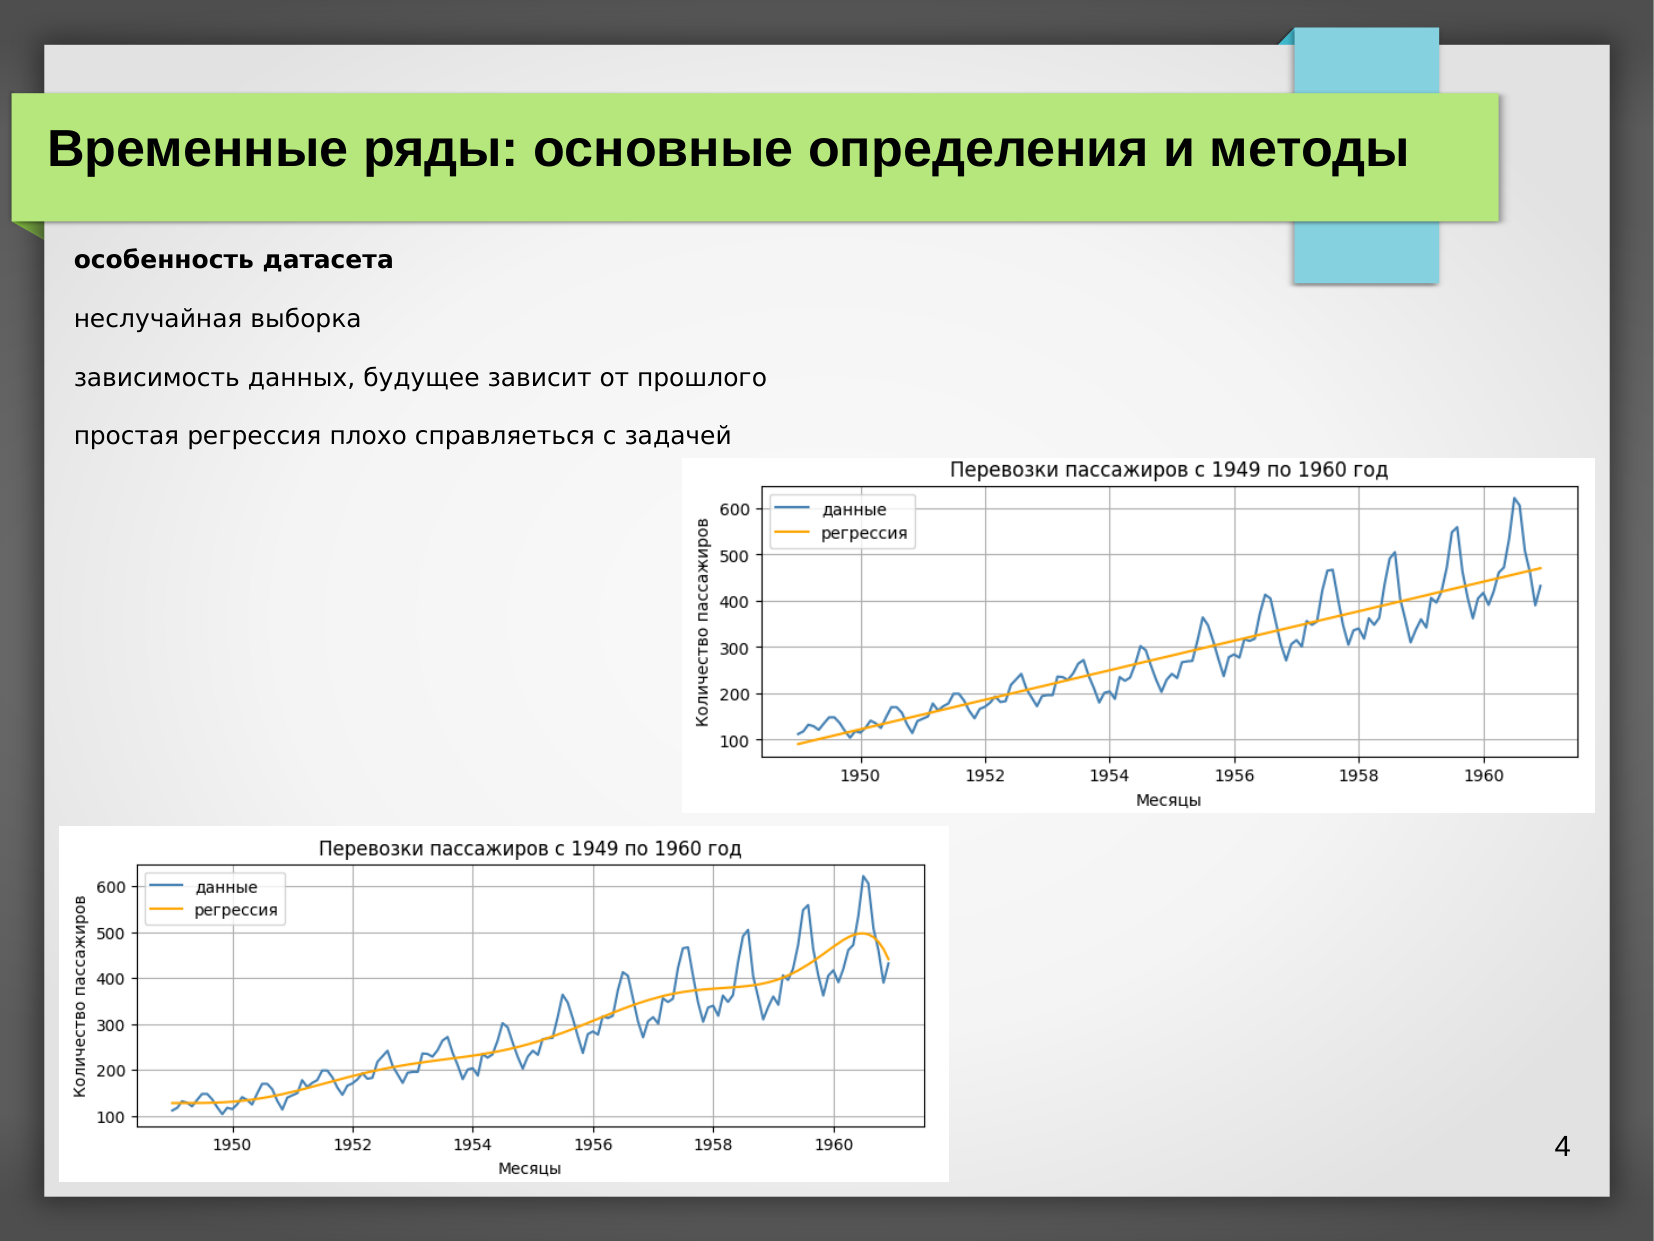

# Временные ряды: основные определения и методы
особенность датасета
неслучайная выборка
зависимость данных, будущее зависит от прошлого
простая регрессия плохо справляеться с задачей
4